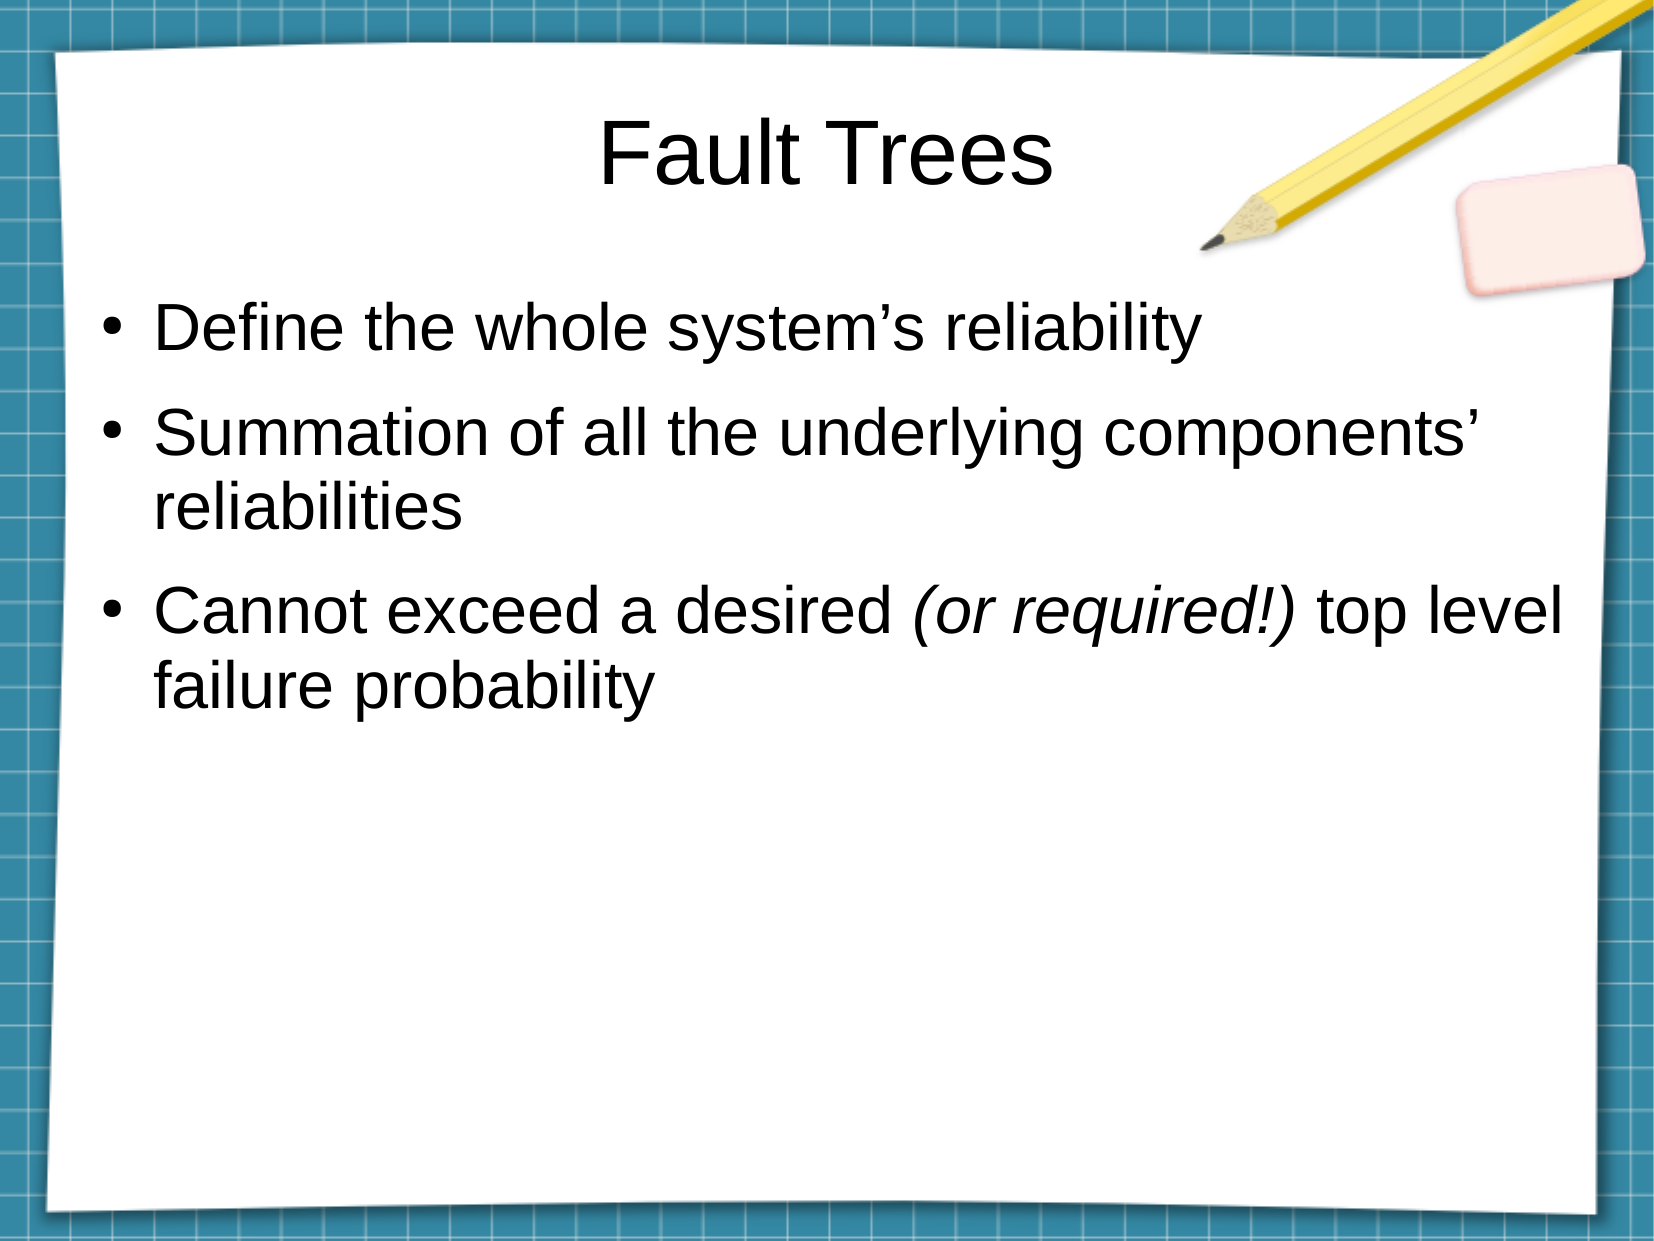

# Fault Trees
Define the whole system’s reliability
Summation of all the underlying components’ reliabilities
Cannot exceed a desired (or required!) top level failure probability